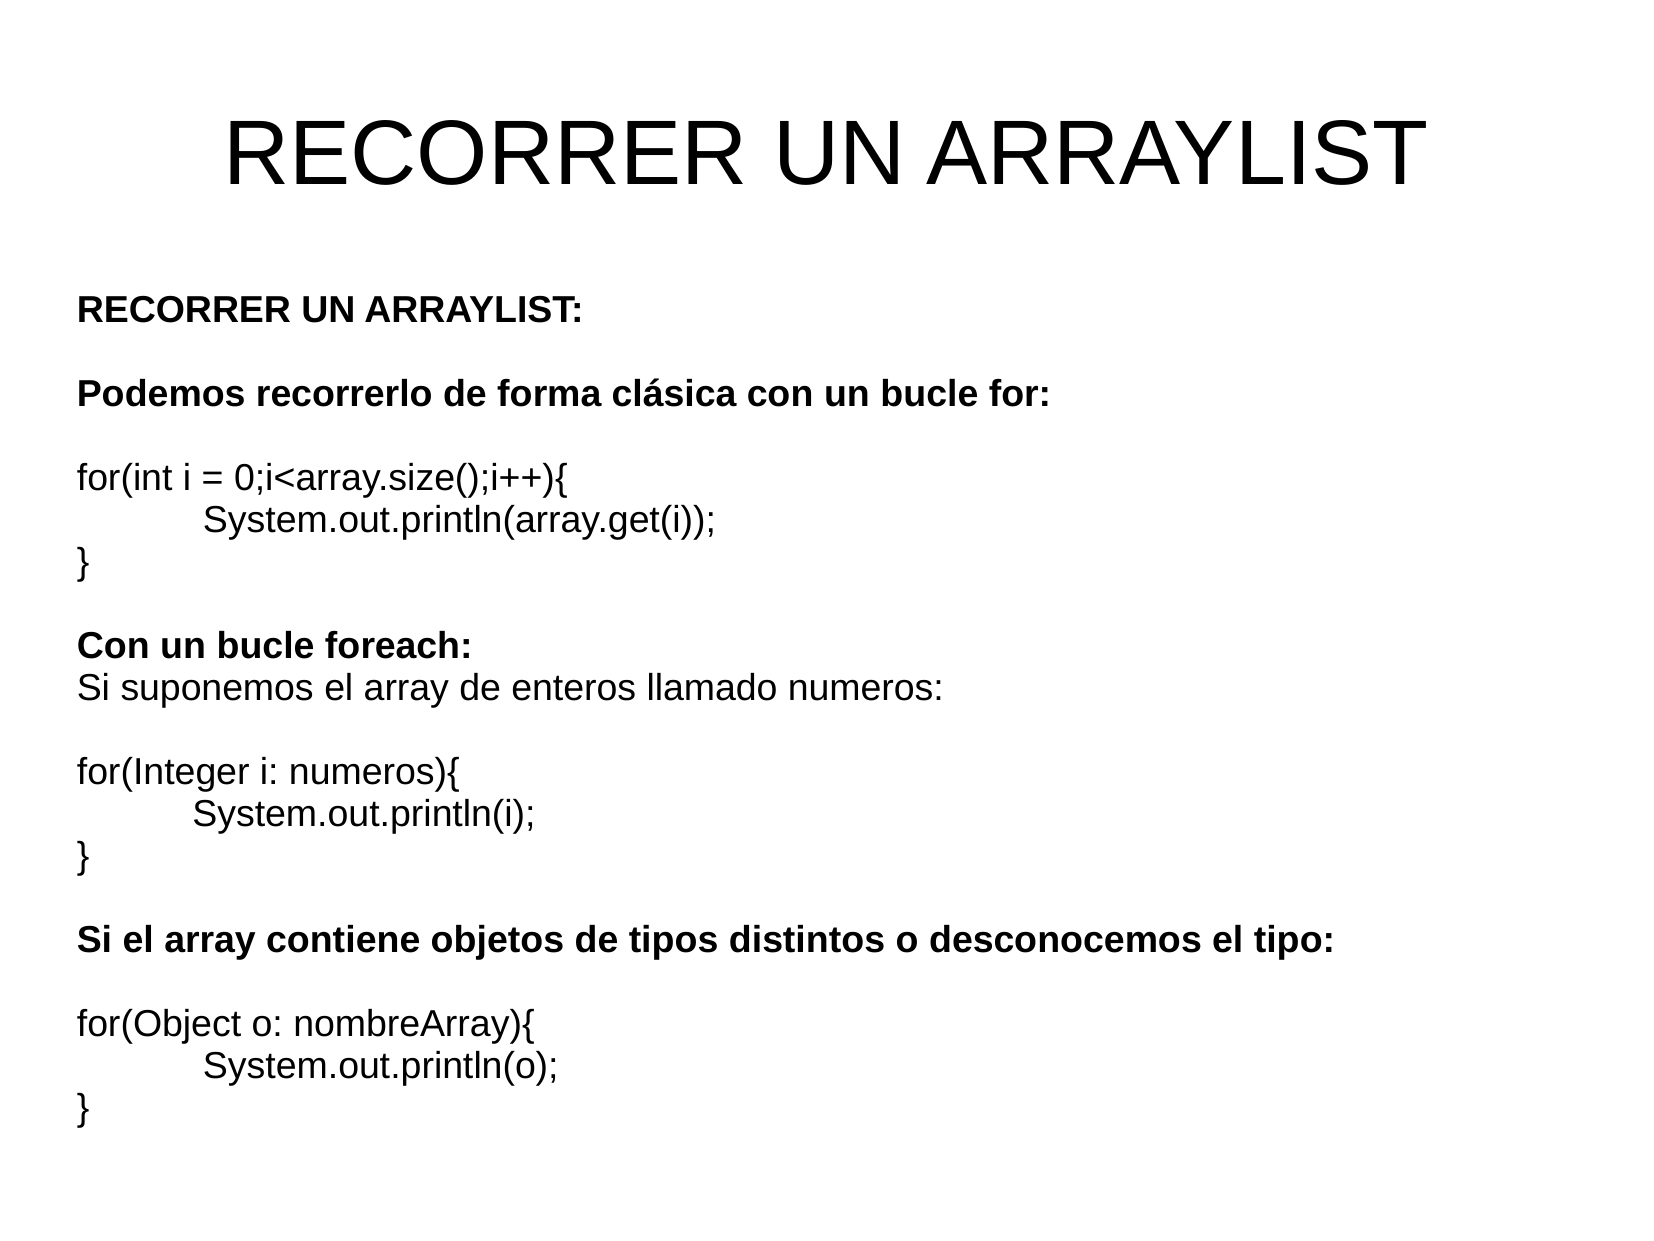

# RECORRER UN ARRAYLIST
RECORRER UN ARRAYLIST:
Podemos recorrerlo de forma clásica con un bucle for:
for(int i = 0;i<array.size();i++){
 System.out.println(array.get(i));
}
Con un bucle foreach:
Si suponemos el array de enteros llamado numeros:
for(Integer i: numeros){
 System.out.println(i);
}
Si el array contiene objetos de tipos distintos o desconocemos el tipo:
for(Object o: nombreArray){
 System.out.println(o);
}